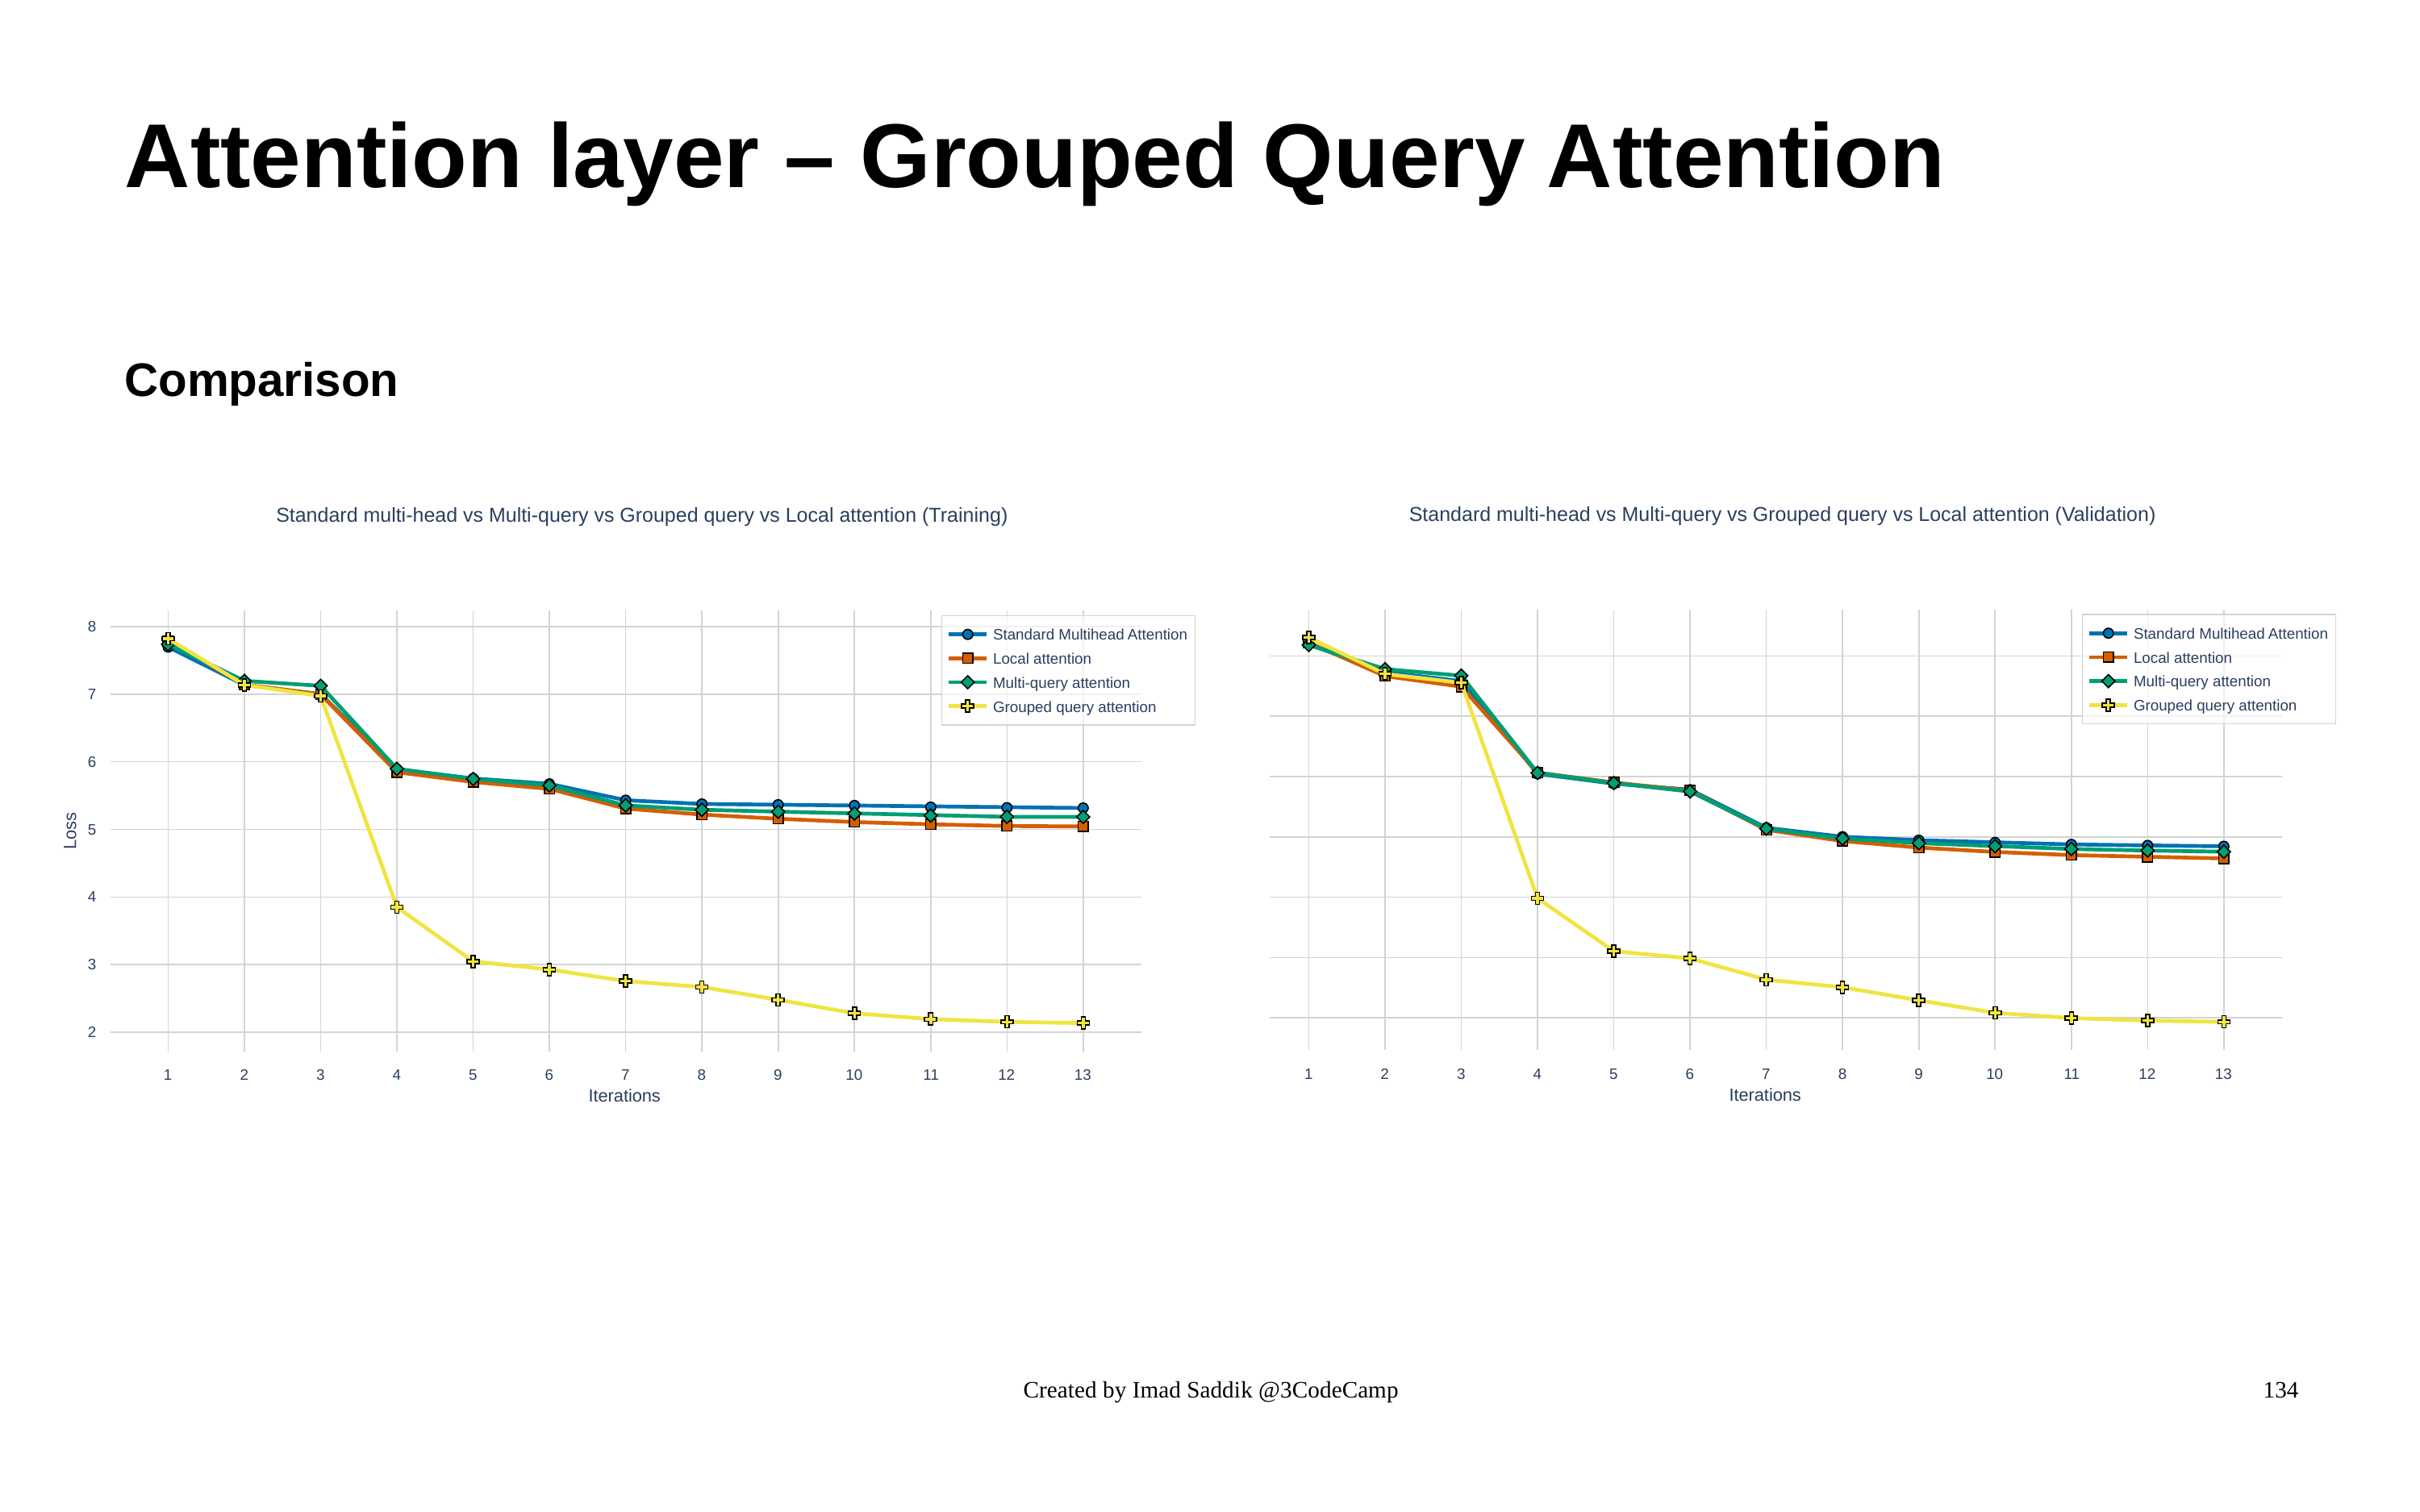

Attention layer – Grouped Query Attention
Comparison
Created by Imad Saddik @3CodeCamp
134